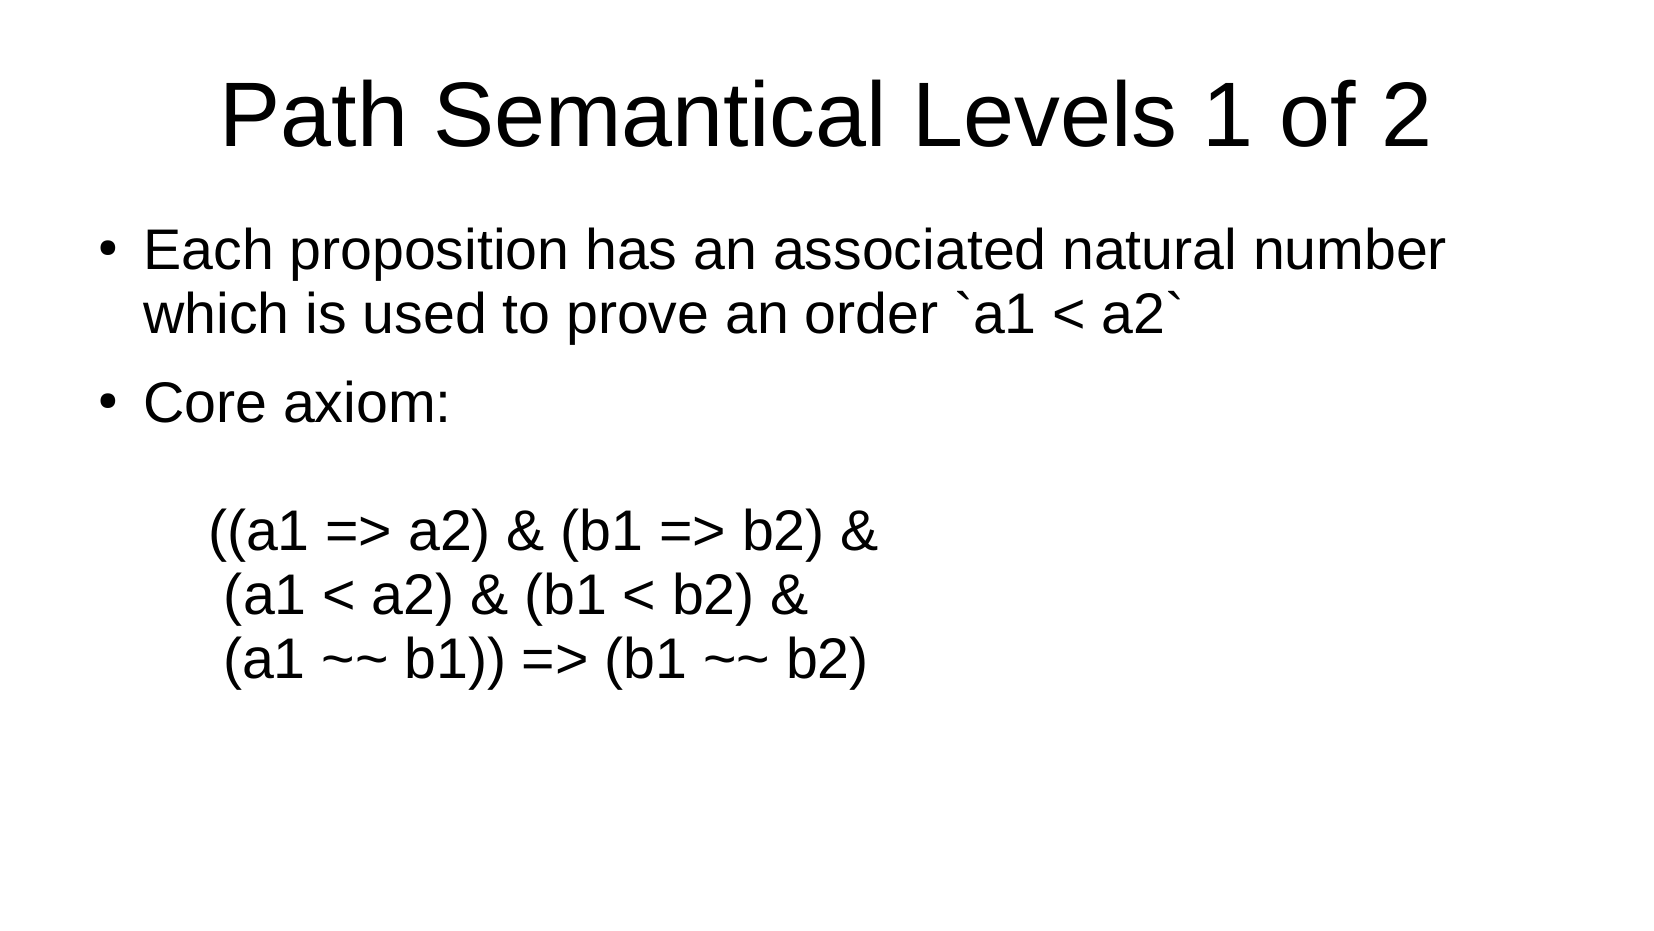

# Path Semantical Levels 1 of 2
Each proposition has an associated natural number which is used to prove an order `a1 < a2`
Core axiom:
	((a1 => a2) & (b1 => b2) &
	 (a1 < a2) & (b1 < b2) &
 (a1 ~~ b1)) => (b1 ~~ b2)